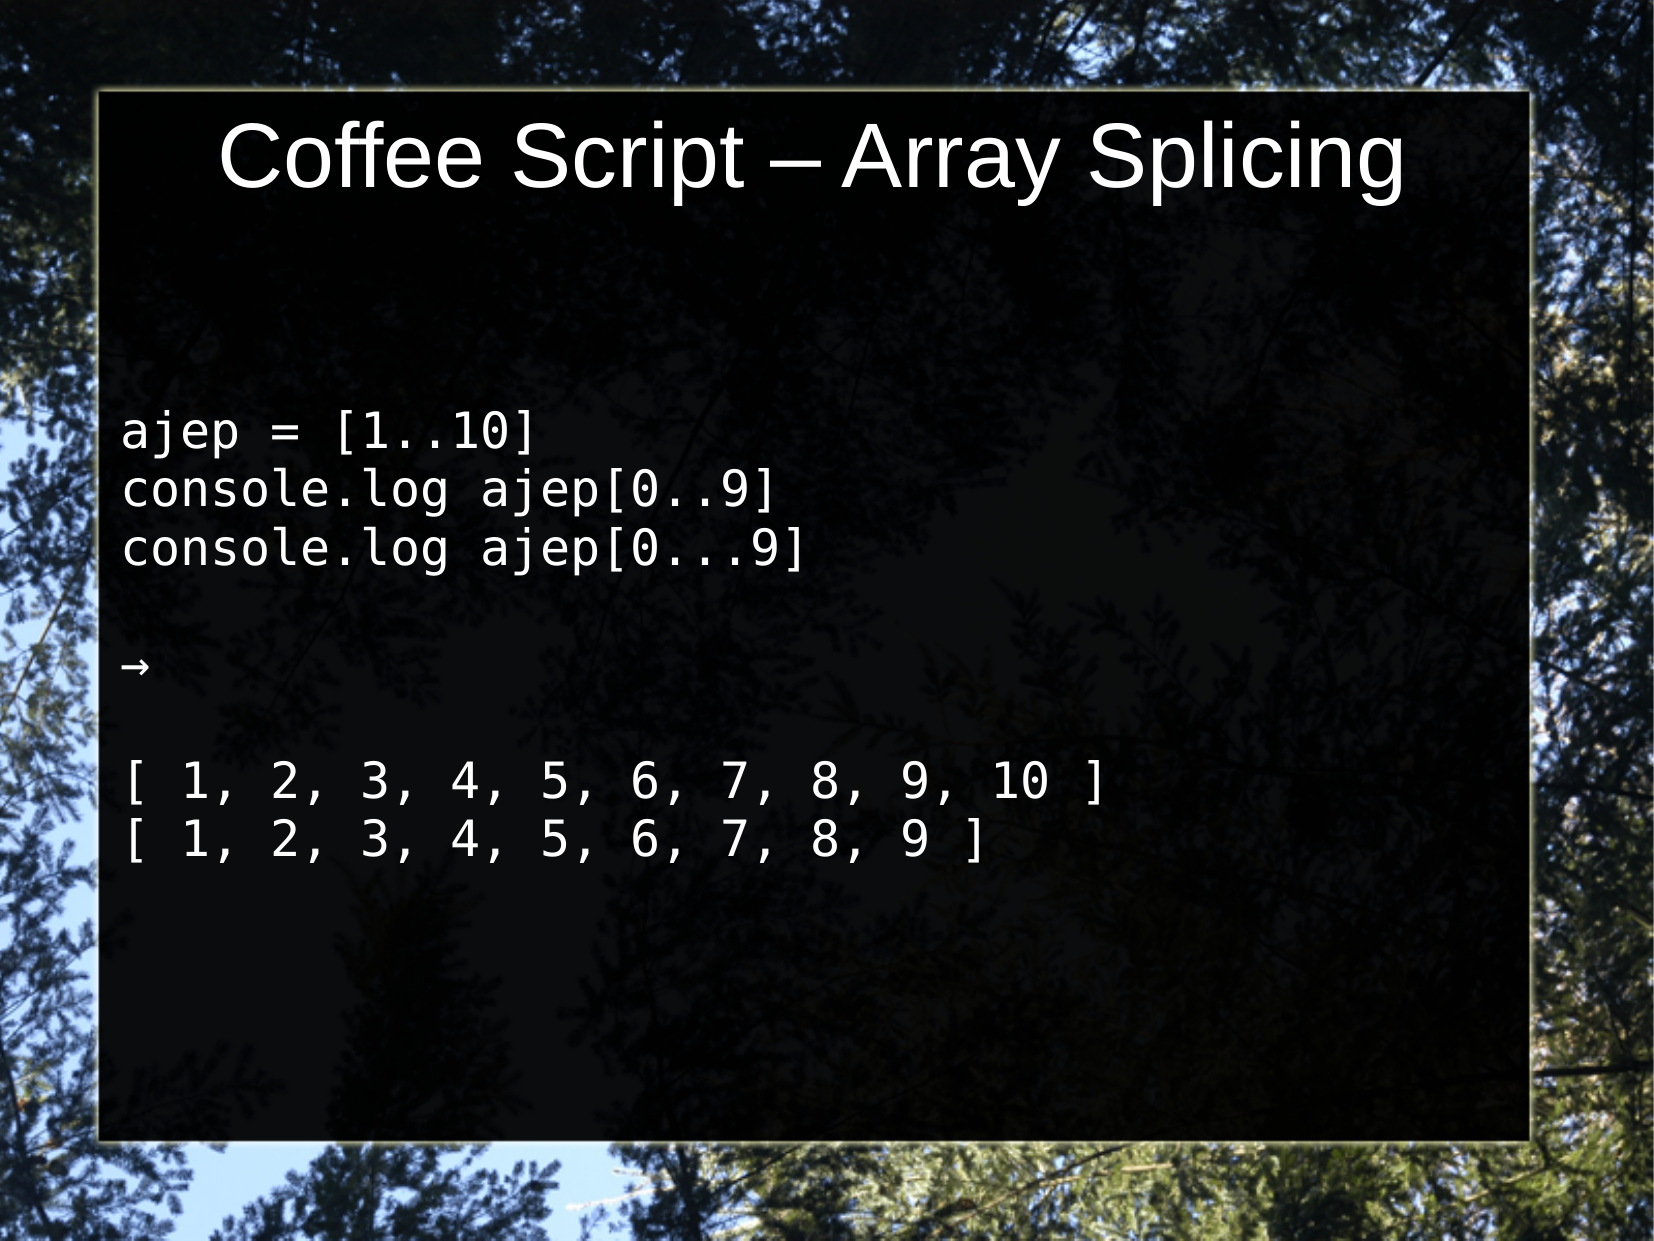

# Coffee Script – Array Splicing
ajep = [1..10]
console.log ajep[0..9]
console.log ajep[0...9]
→
[ 1, 2, 3, 4, 5, 6, 7, 8, 9, 10 ]
[ 1, 2, 3, 4, 5, 6, 7, 8, 9 ]